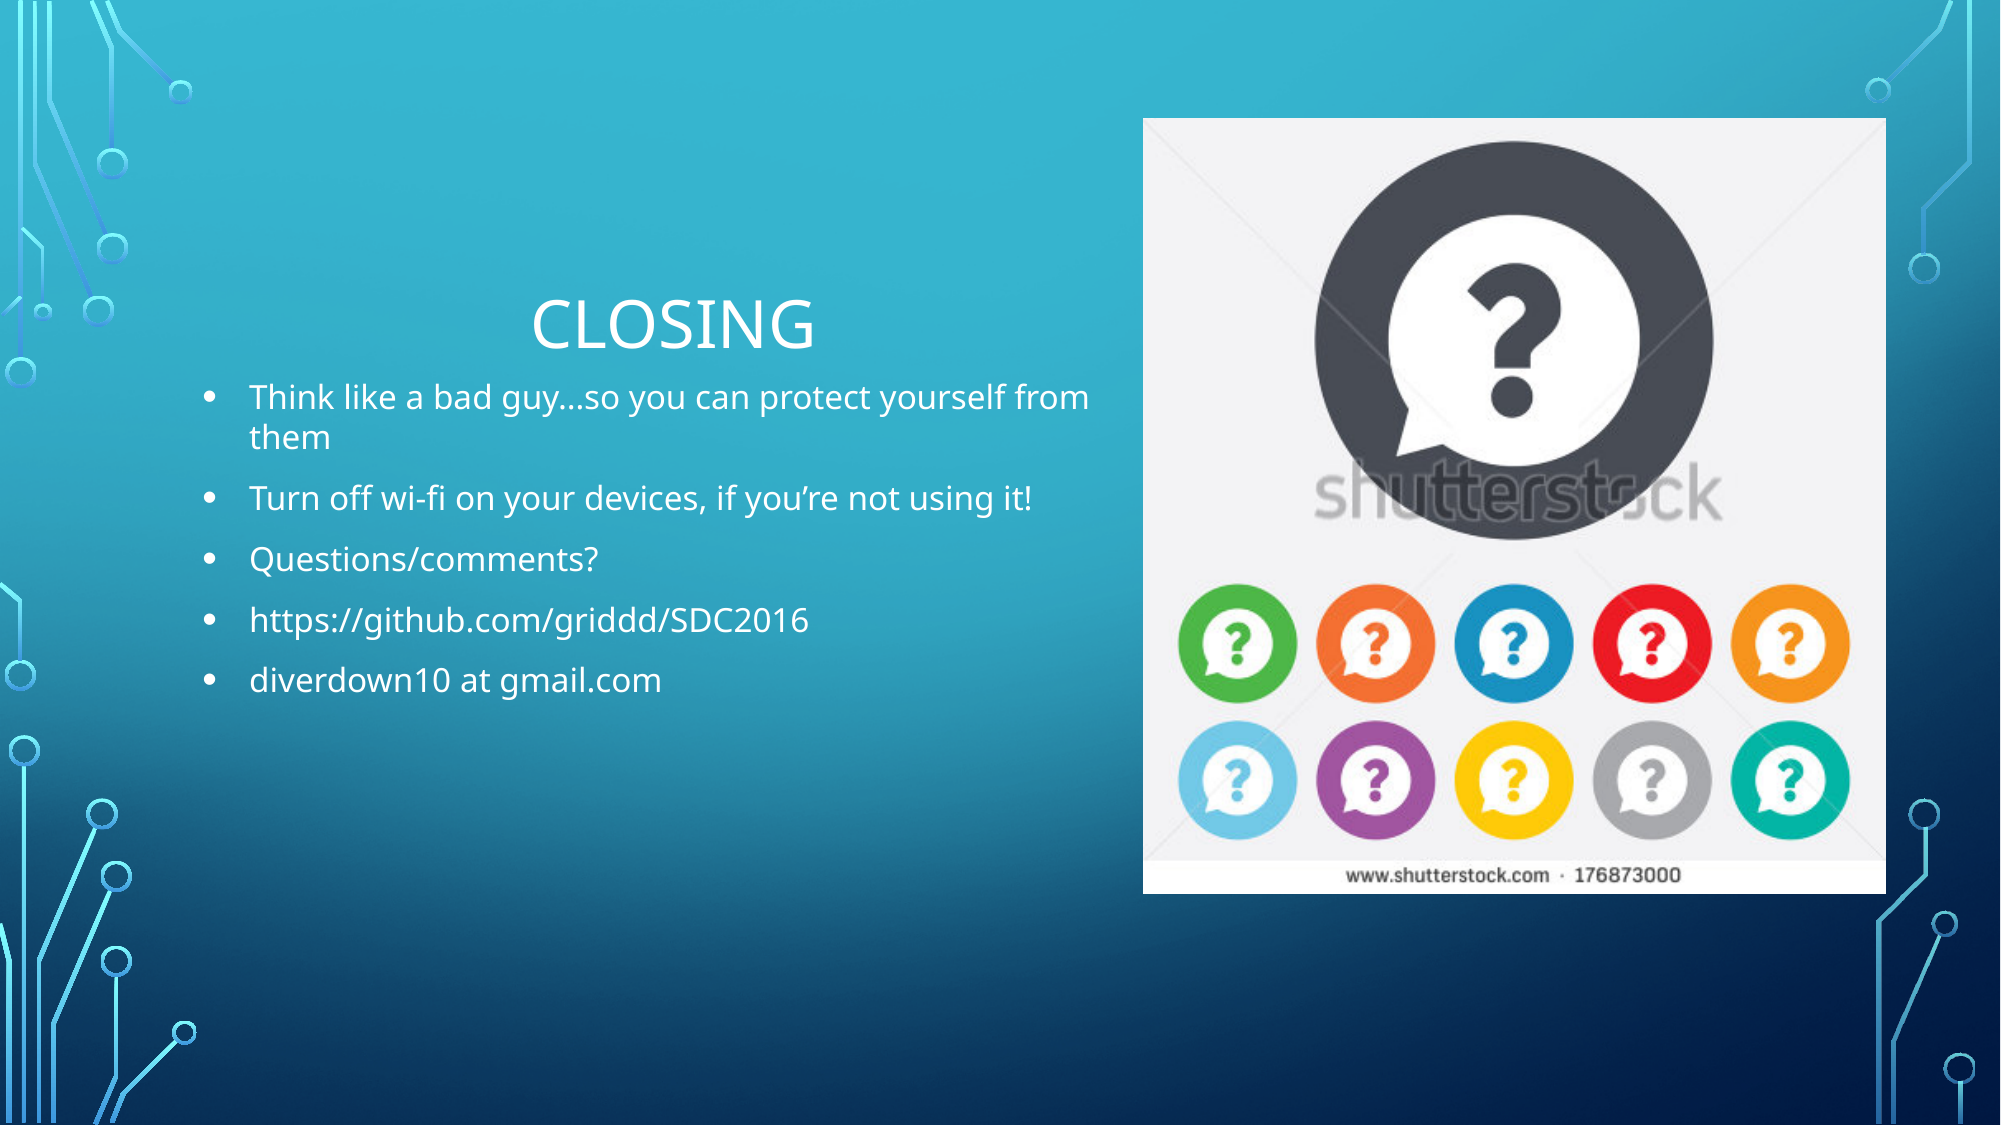

# CLOSING
Think like a bad guy…so you can protect yourself from them
Turn off wi-fi on your devices, if you’re not using it!
Questions/comments?
https://github.com/griddd/SDC2016
diverdown10 at gmail.com